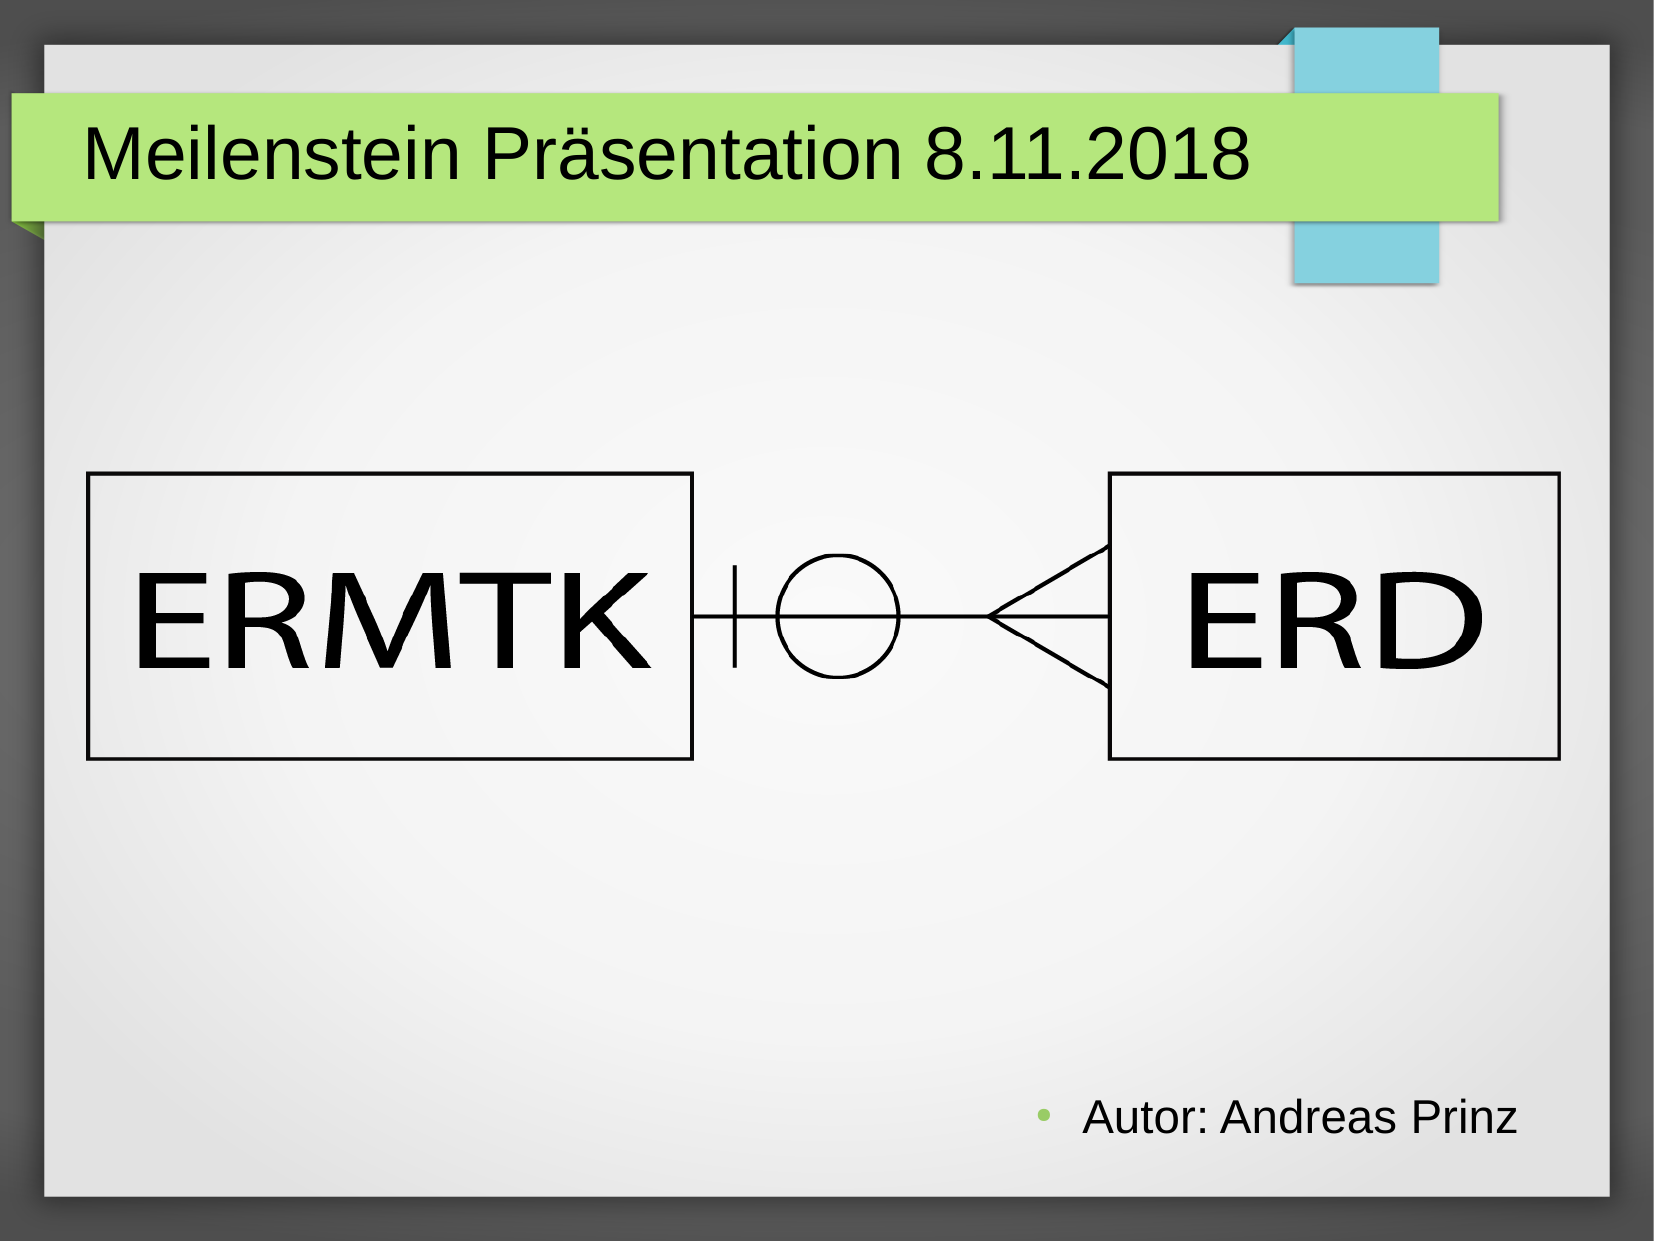

# Meilenstein Präsentation 8.11.2018
Autor: Andreas Prinz